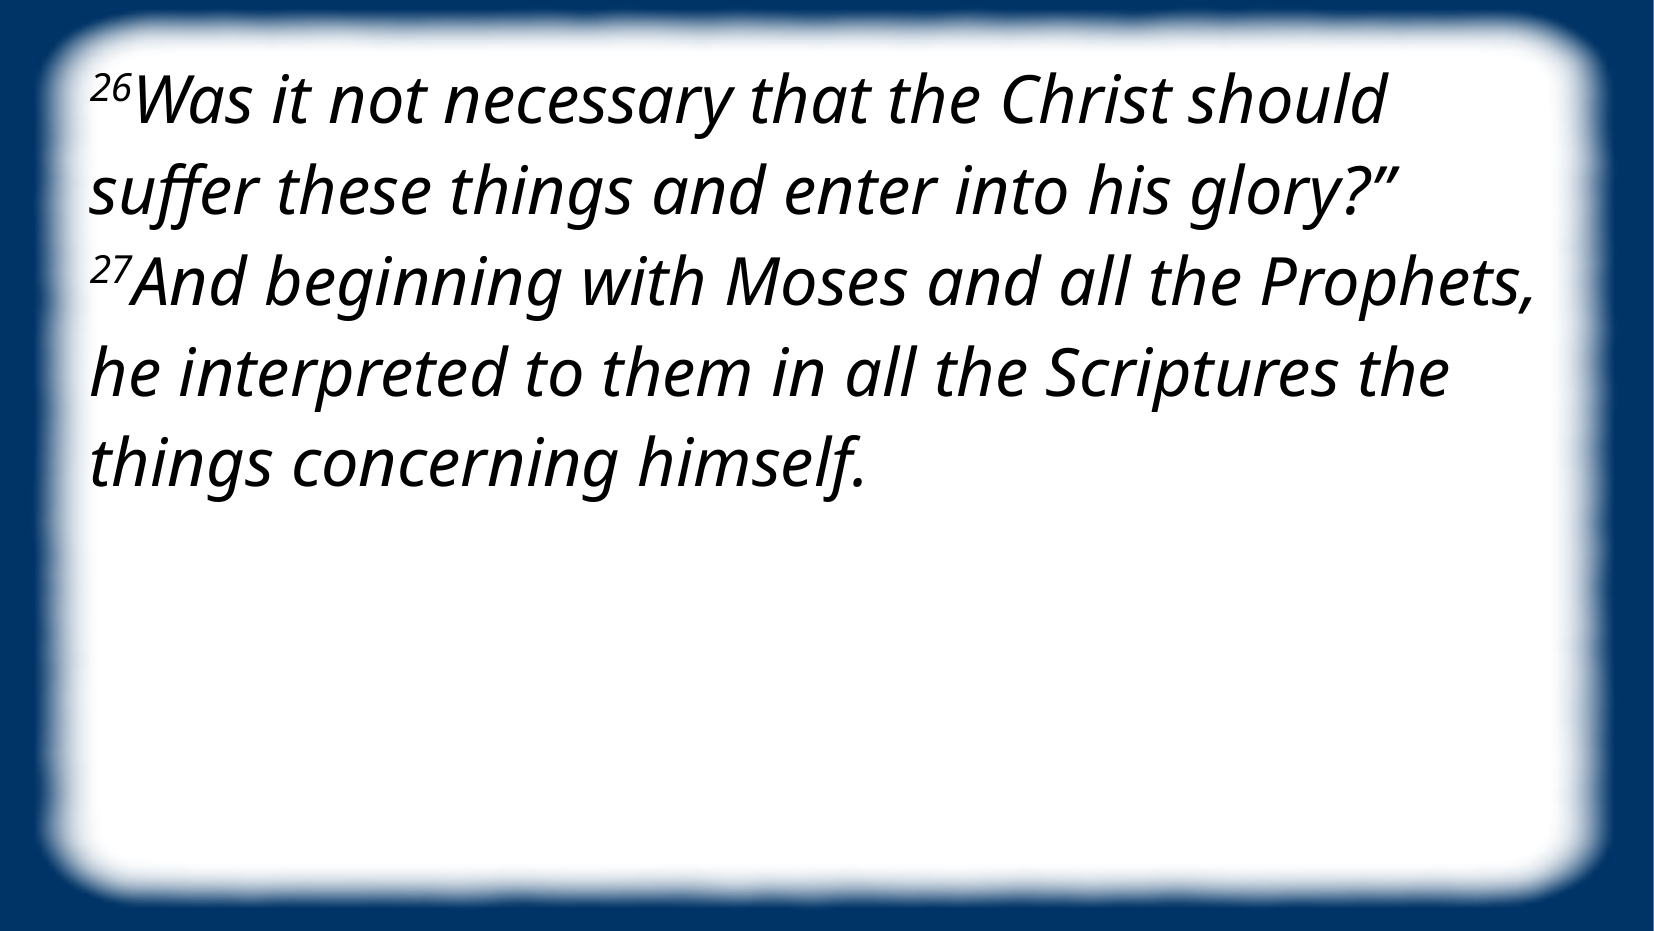

26Was it not necessary that the Christ should suffer these things and enter into his glory?” 27And beginning with Moses and all the Prophets, he interpreted to them in all the Scriptures the things concerning himself.